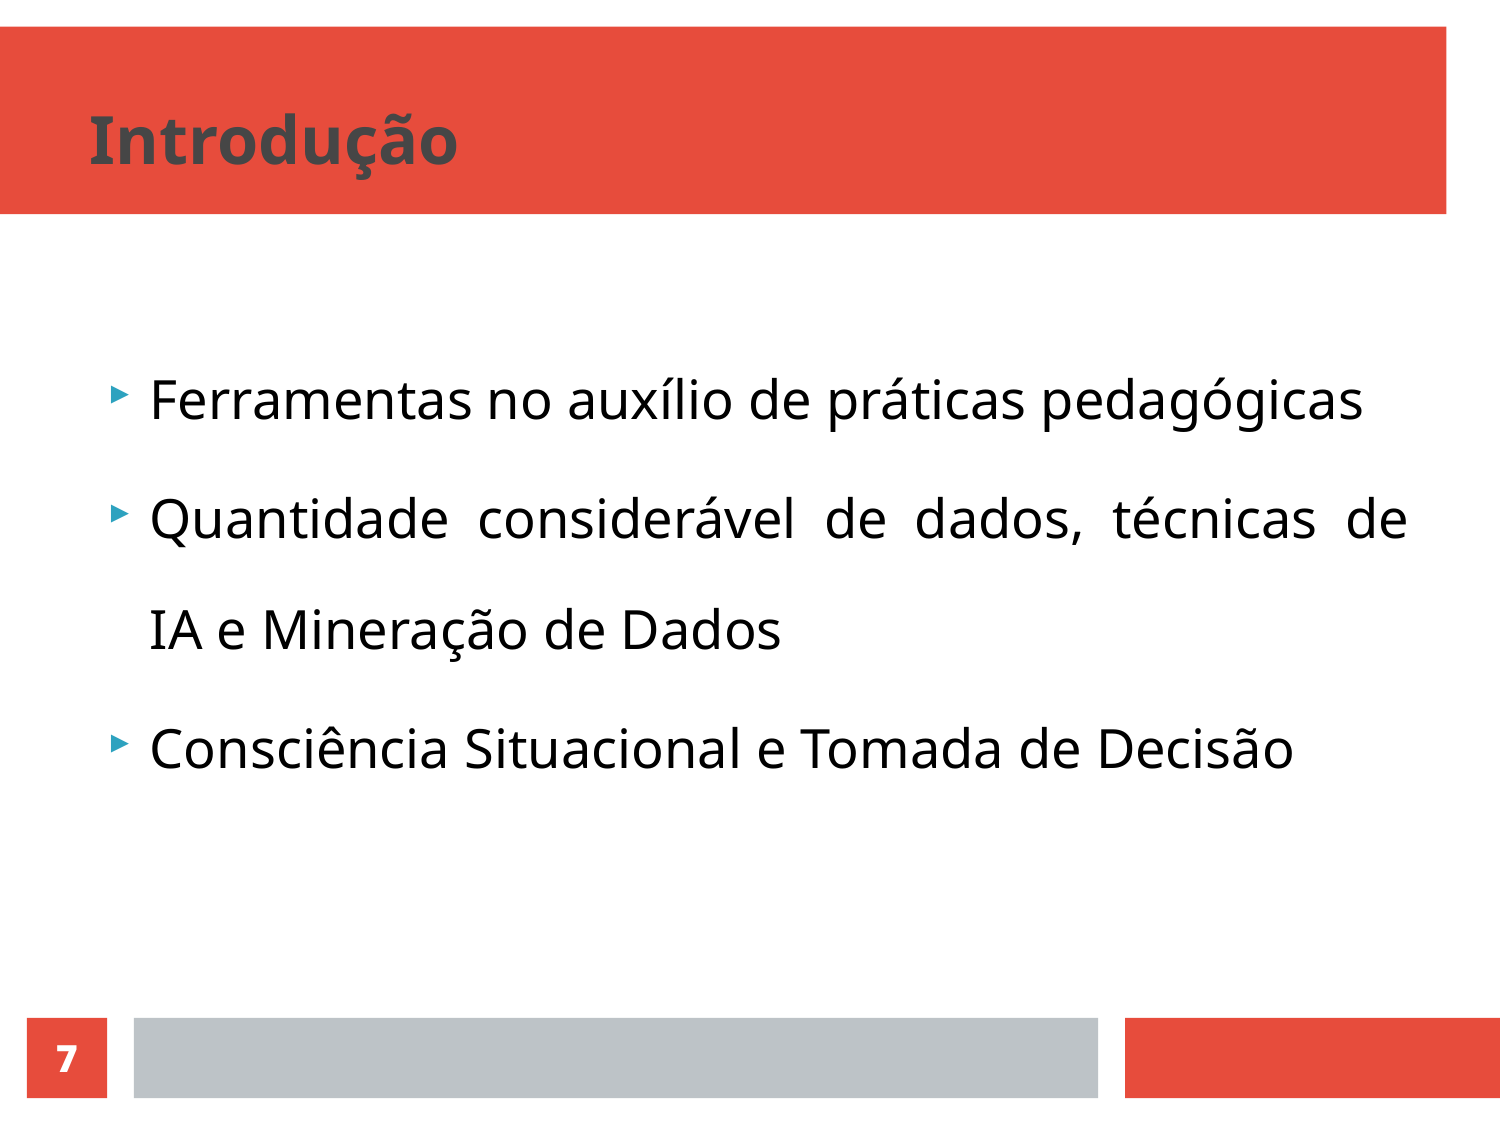

Introdução
# Ferramentas no auxílio de práticas pedagógicas
Quantidade considerável de dados, técnicas de IA e Mineração de Dados
Consciência Situacional e Tomada de Decisão
7